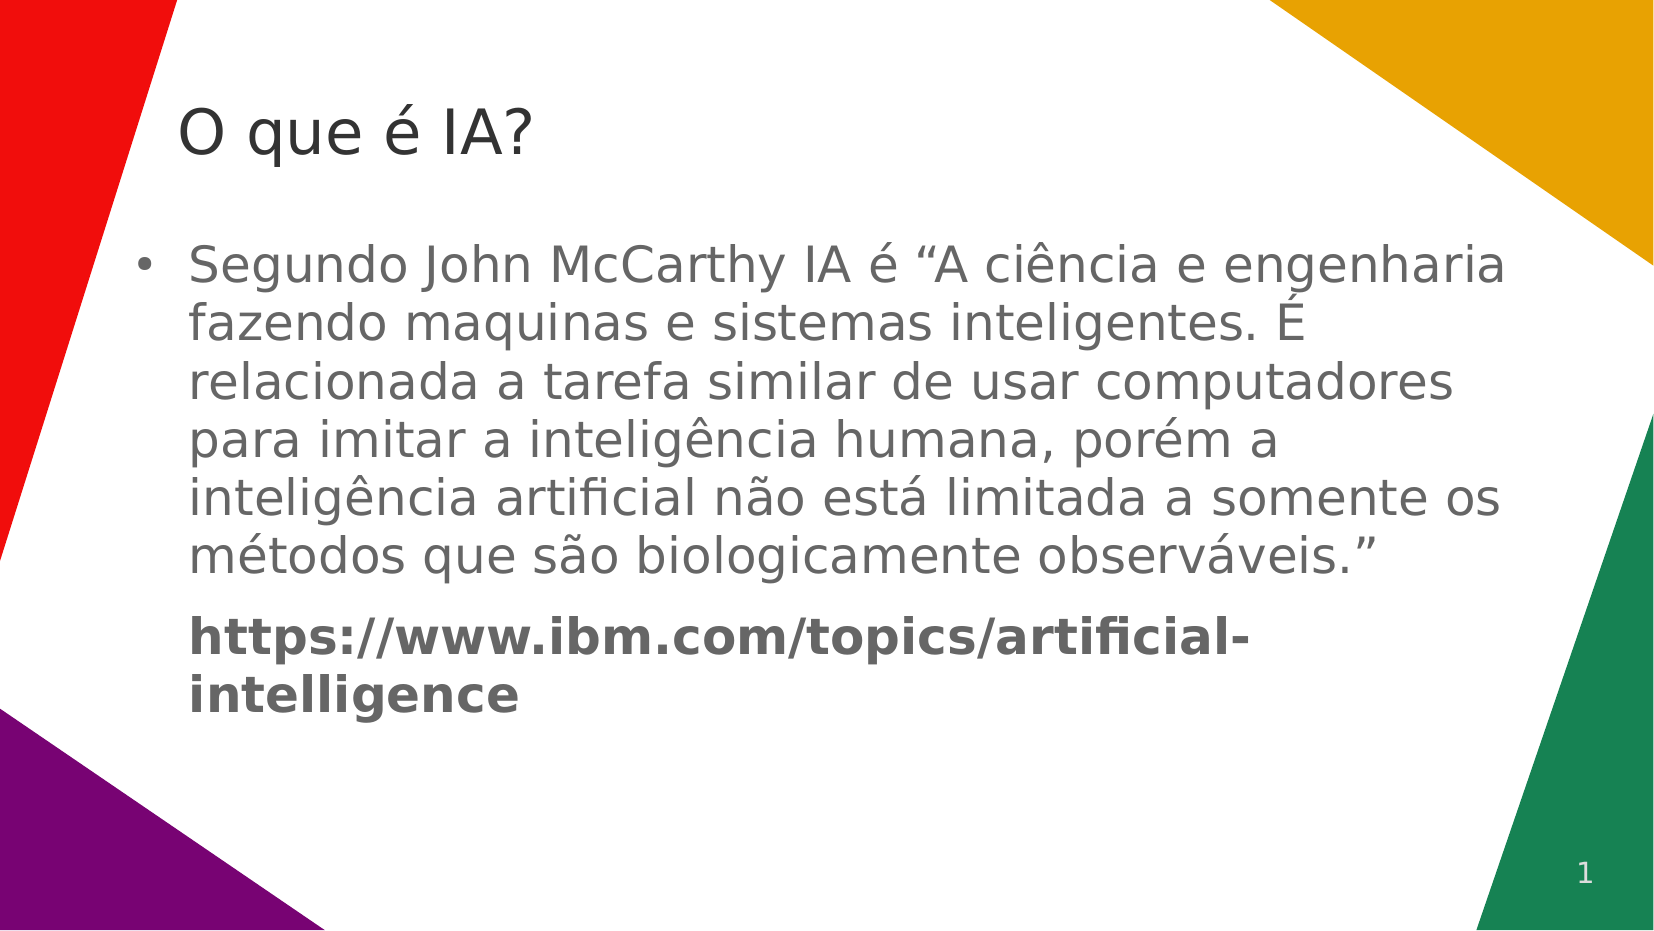

# O que é IA?
Segundo John McCarthy IA é “A ciência e engenharia fazendo maquinas e sistemas inteligentes. É relacionada a tarefa similar de usar computadores para imitar a inteligência humana, porém a inteligência artificial não está limitada a somente os métodos que são biologicamente observáveis.”
https://www.ibm.com/topics/artificial-intelligence
1